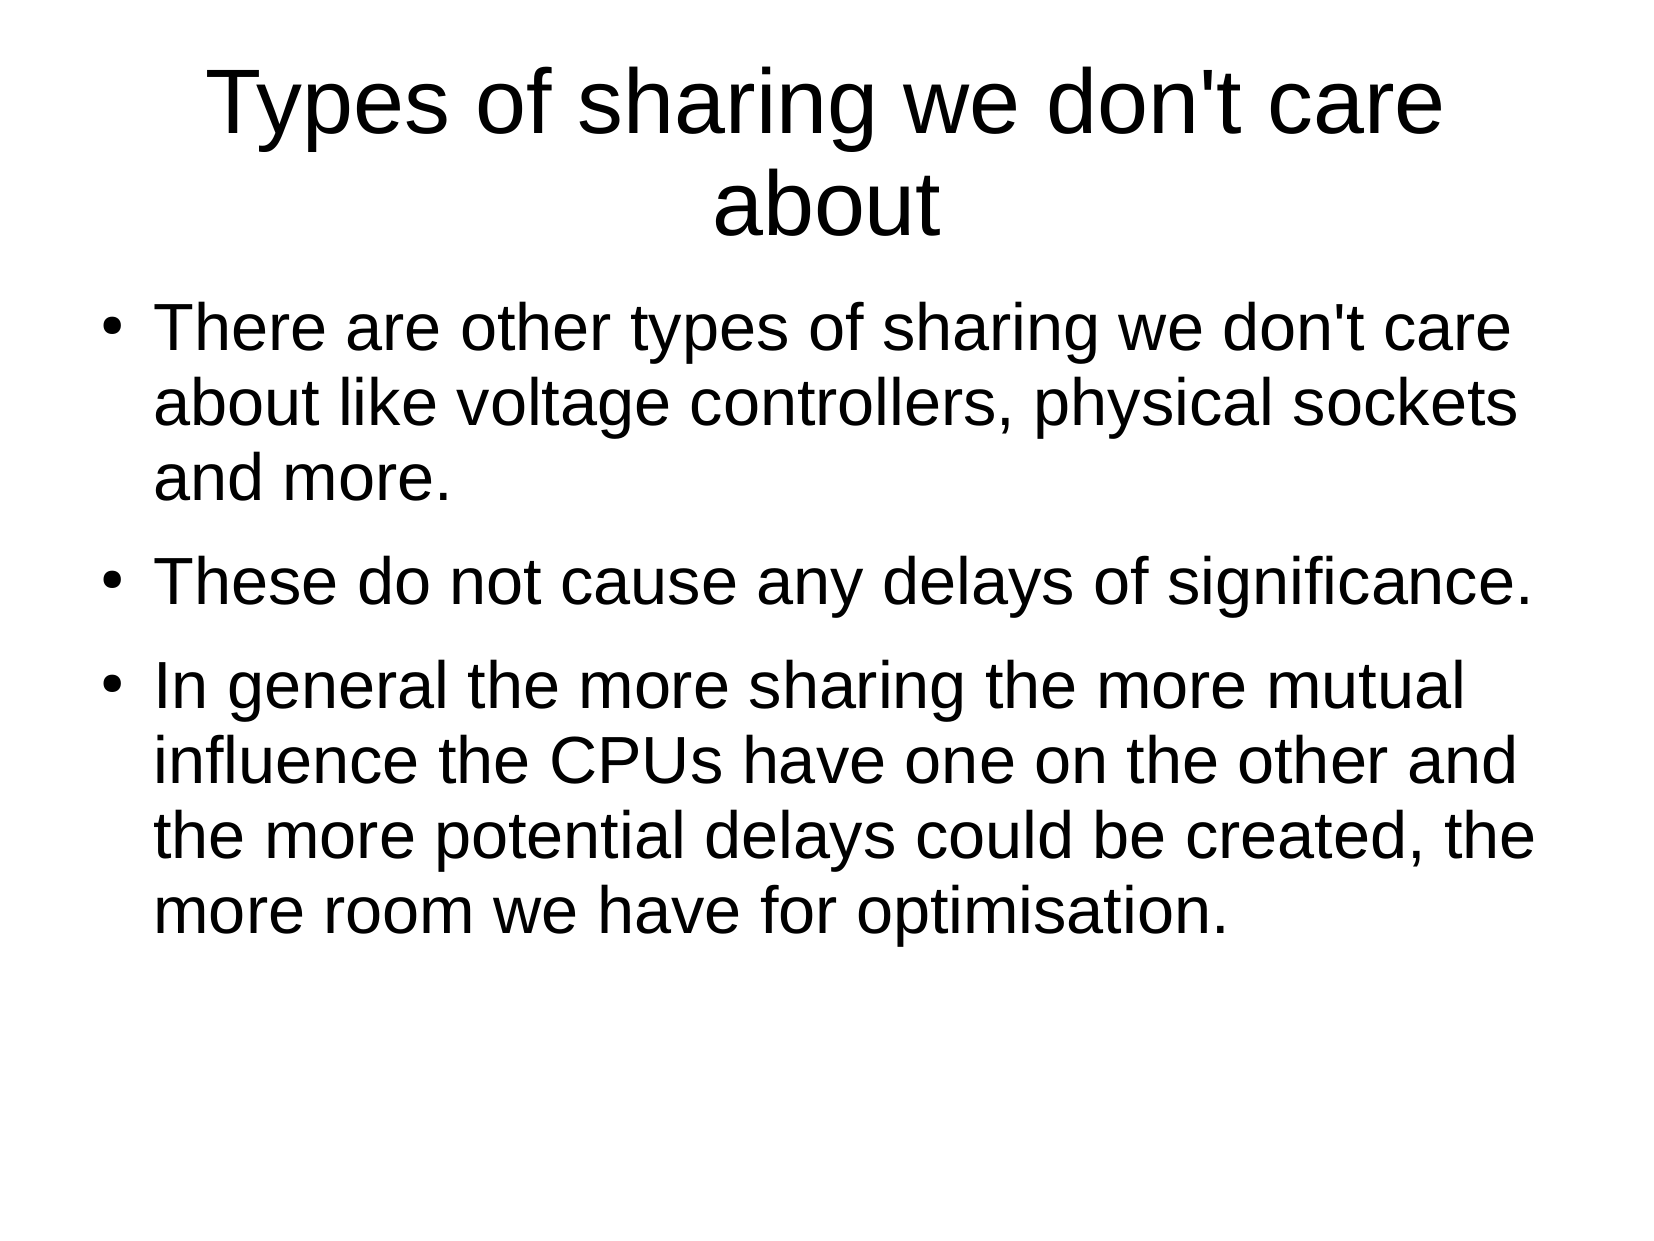

# Types of sharing we don't care about
There are other types of sharing we don't care about like voltage controllers, physical sockets and more.
These do not cause any delays of significance.
In general the more sharing the more mutual influence the CPUs have one on the other and the more potential delays could be created, the more room we have for optimisation.